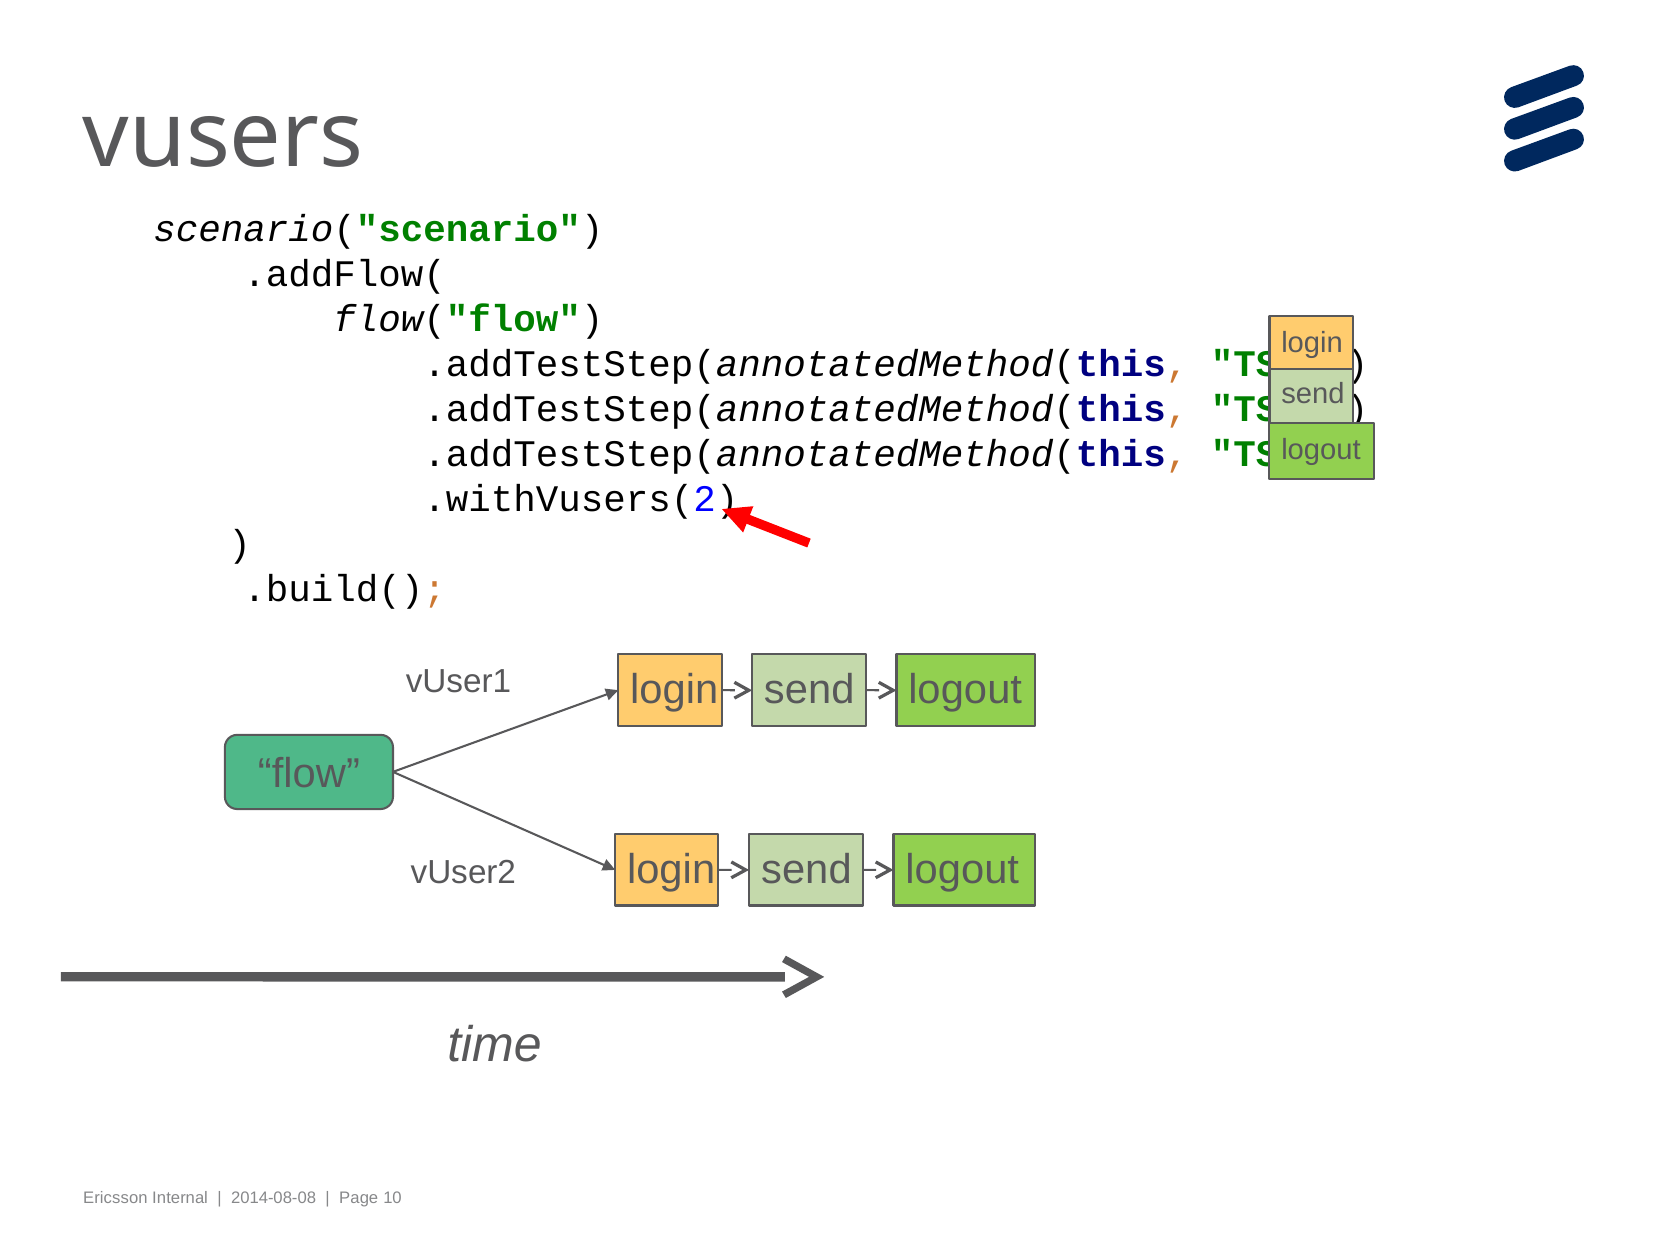

# vusers
scenario("scenario")
 .addFlow(
 flow("flow")
 .addTestStep(annotatedMethod(this, "TS1"))
 .addTestStep(annotatedMethod(this, "TS2"))
			 .addTestStep(annotatedMethod(this, "TS3"))
			 .withVusers(2)
	)
 .build();
login
send
logout
vUser1
login
send
logout
“flow”
login
send
logout
vUser2
time